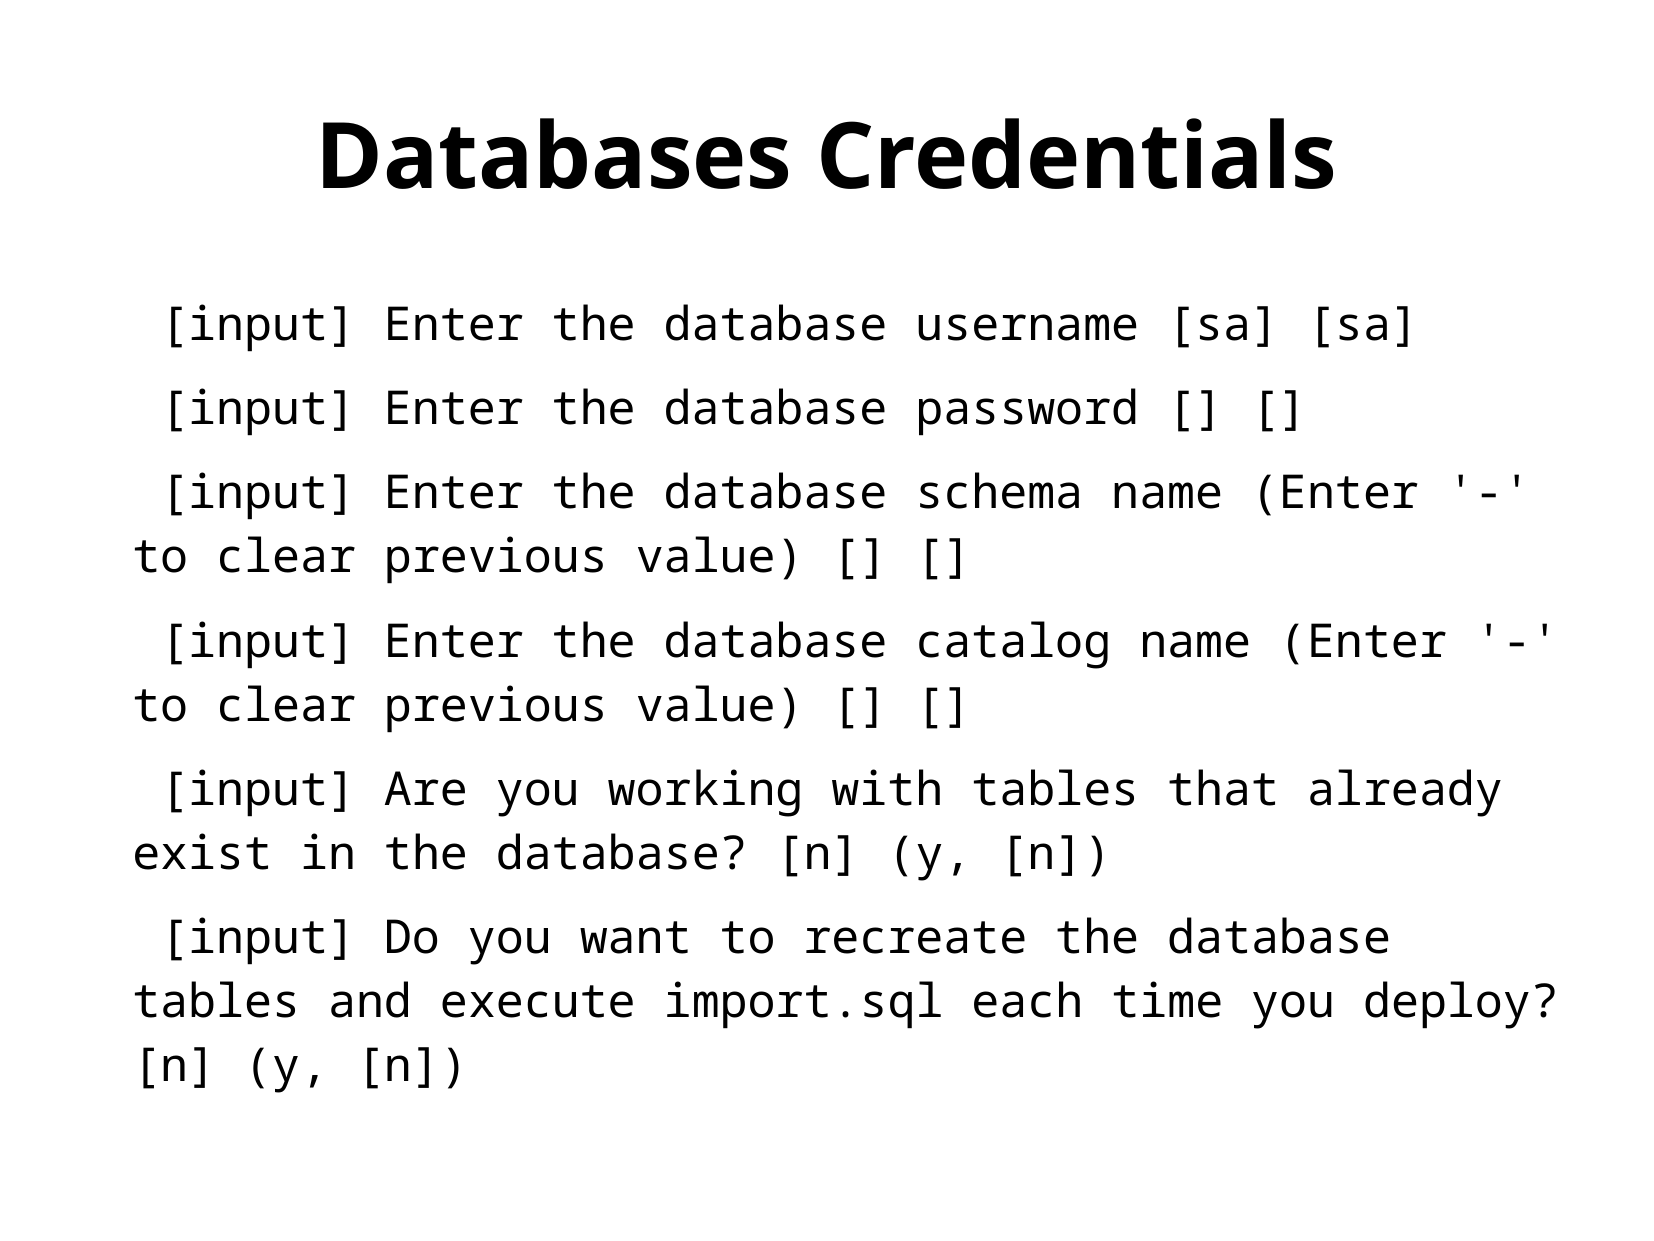

# Databases Credentials
 [input] Enter the database username [sa] [sa]
 [input] Enter the database password [] []
 [input] Enter the database schema name (Enter '-' to clear previous value) [] []
 [input] Enter the database catalog name (Enter '-' to clear previous value) [] []
 [input] Are you working with tables that already exist in the database? [n] (y, [n])
 [input] Do you want to recreate the database tables and execute import.sql each time you deploy? [n] (y, [n])